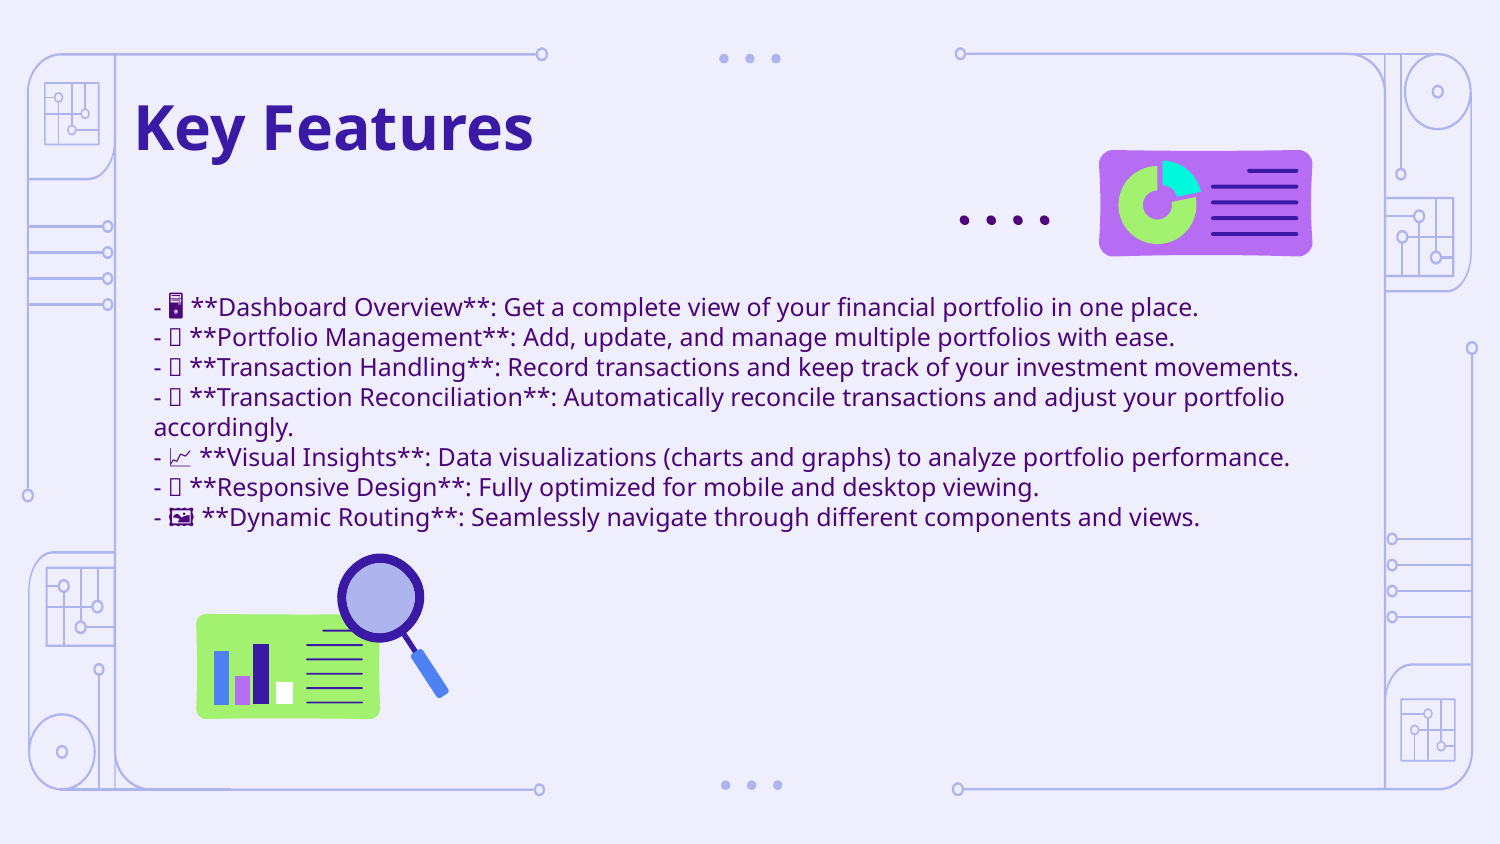

# Key Features
- 🖥️ **Dashboard Overview**: Get a complete view of your financial portfolio in one place.
- 📁 **Portfolio Management**: Add, update, and manage multiple portfolios with ease.
- 💸 **Transaction Handling**: Record transactions and keep track of your investment movements.
- 🔄 **Transaction Reconciliation**: Automatically reconcile transactions and adjust your portfolio accordingly.
- 📈 **Visual Insights**: Data visualizations (charts and graphs) to analyze portfolio performance.
- 📱 **Responsive Design**: Fully optimized for mobile and desktop viewing.
- 🖼️ **Dynamic Routing**: Seamlessly navigate through different components and views.